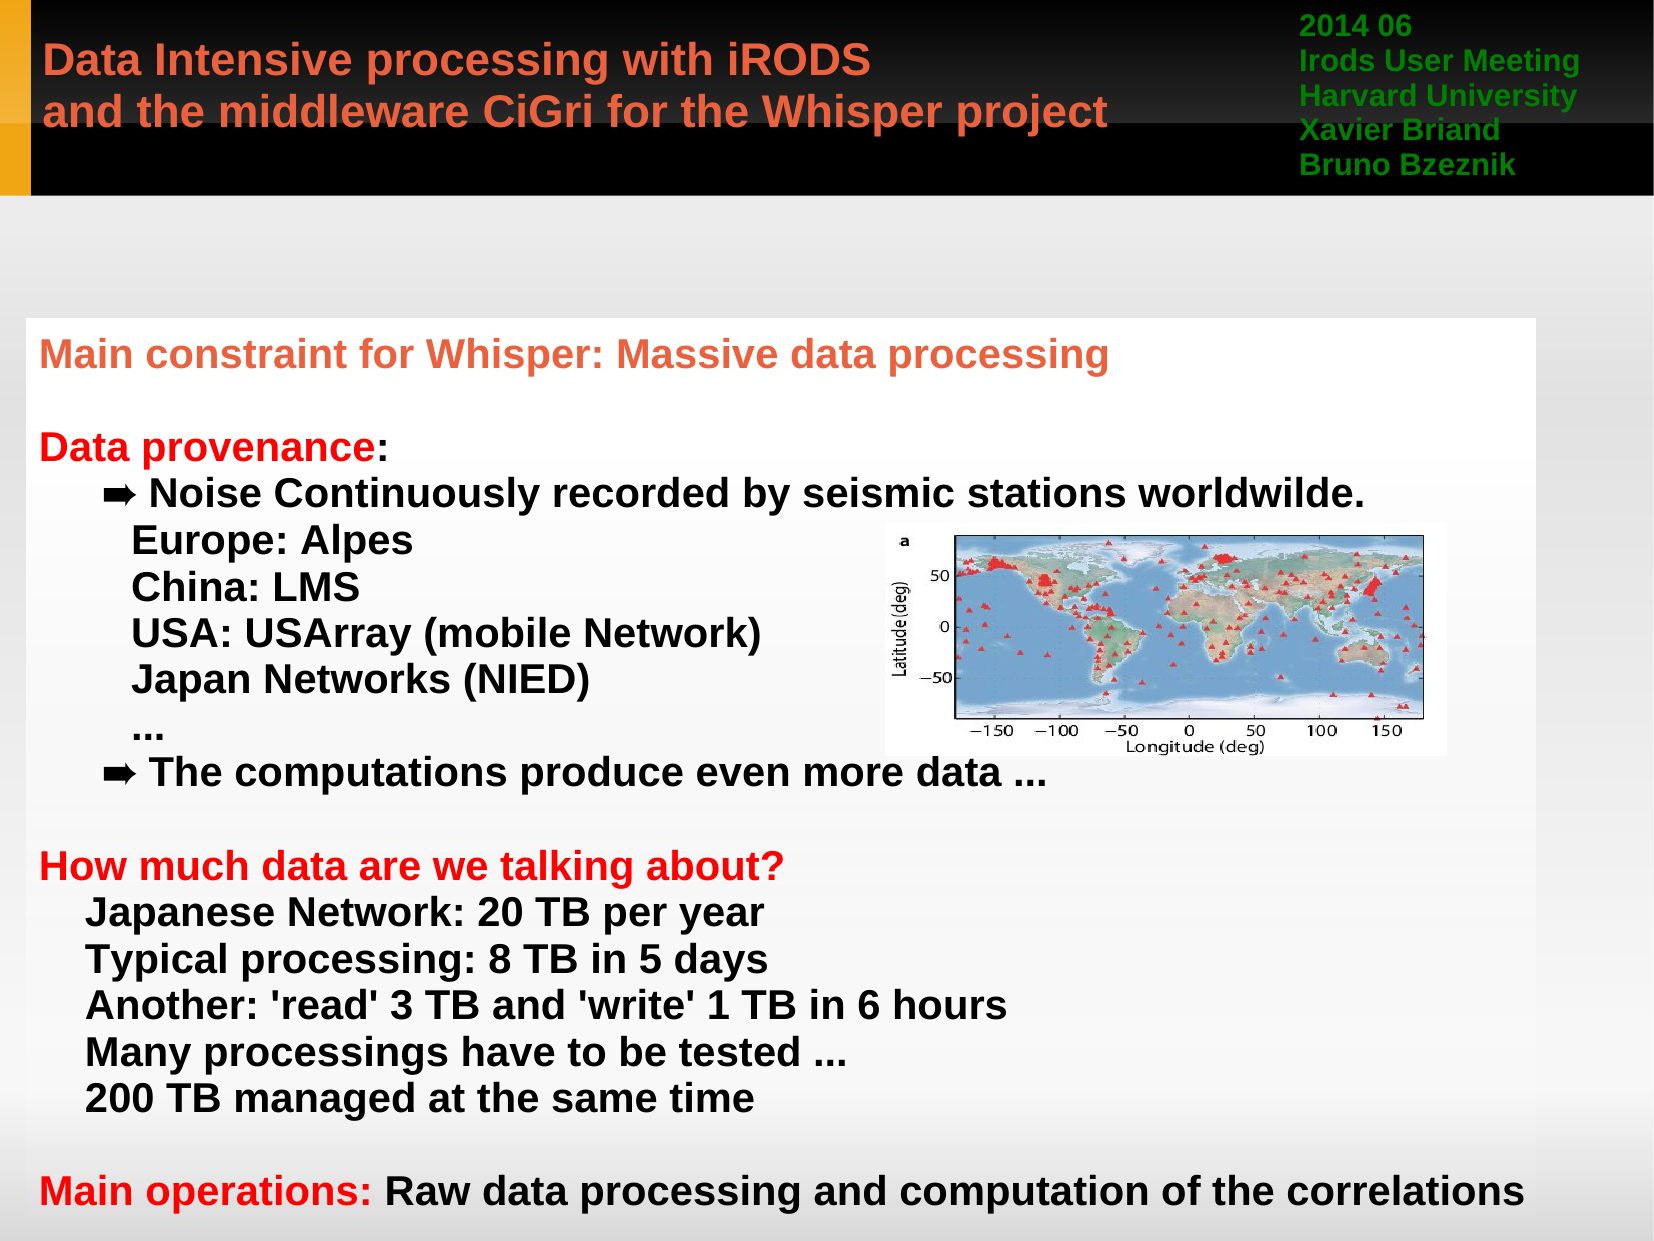

2014 06
Irods User Meeting
Harvard University
Xavier Briand
Bruno Bzeznik
 Data Intensive processing with iRODS
 and the middleware CiGri for the Whisper project
# Main constraint for Whisper: Massive data processing
Data provenance:
 à Noise Continuously recorded by seismic stations worldwilde.
 Europe: Alpes
 China: LMS
 USA: USArray (mobile Network)
 Japan Networks (NIED)
 ...
 à The computations produce even more data ...
How much data are we talking about?
 Japanese Network: 20 TB per year
 Typical processing: 8 TB in 5 days
 Another: 'read' 3 TB and 'write' 1 TB in 6 hours
 Many processings have to be tested ...
 200 TB managed at the same time
Main operations: Raw data processing and computation of the correlations